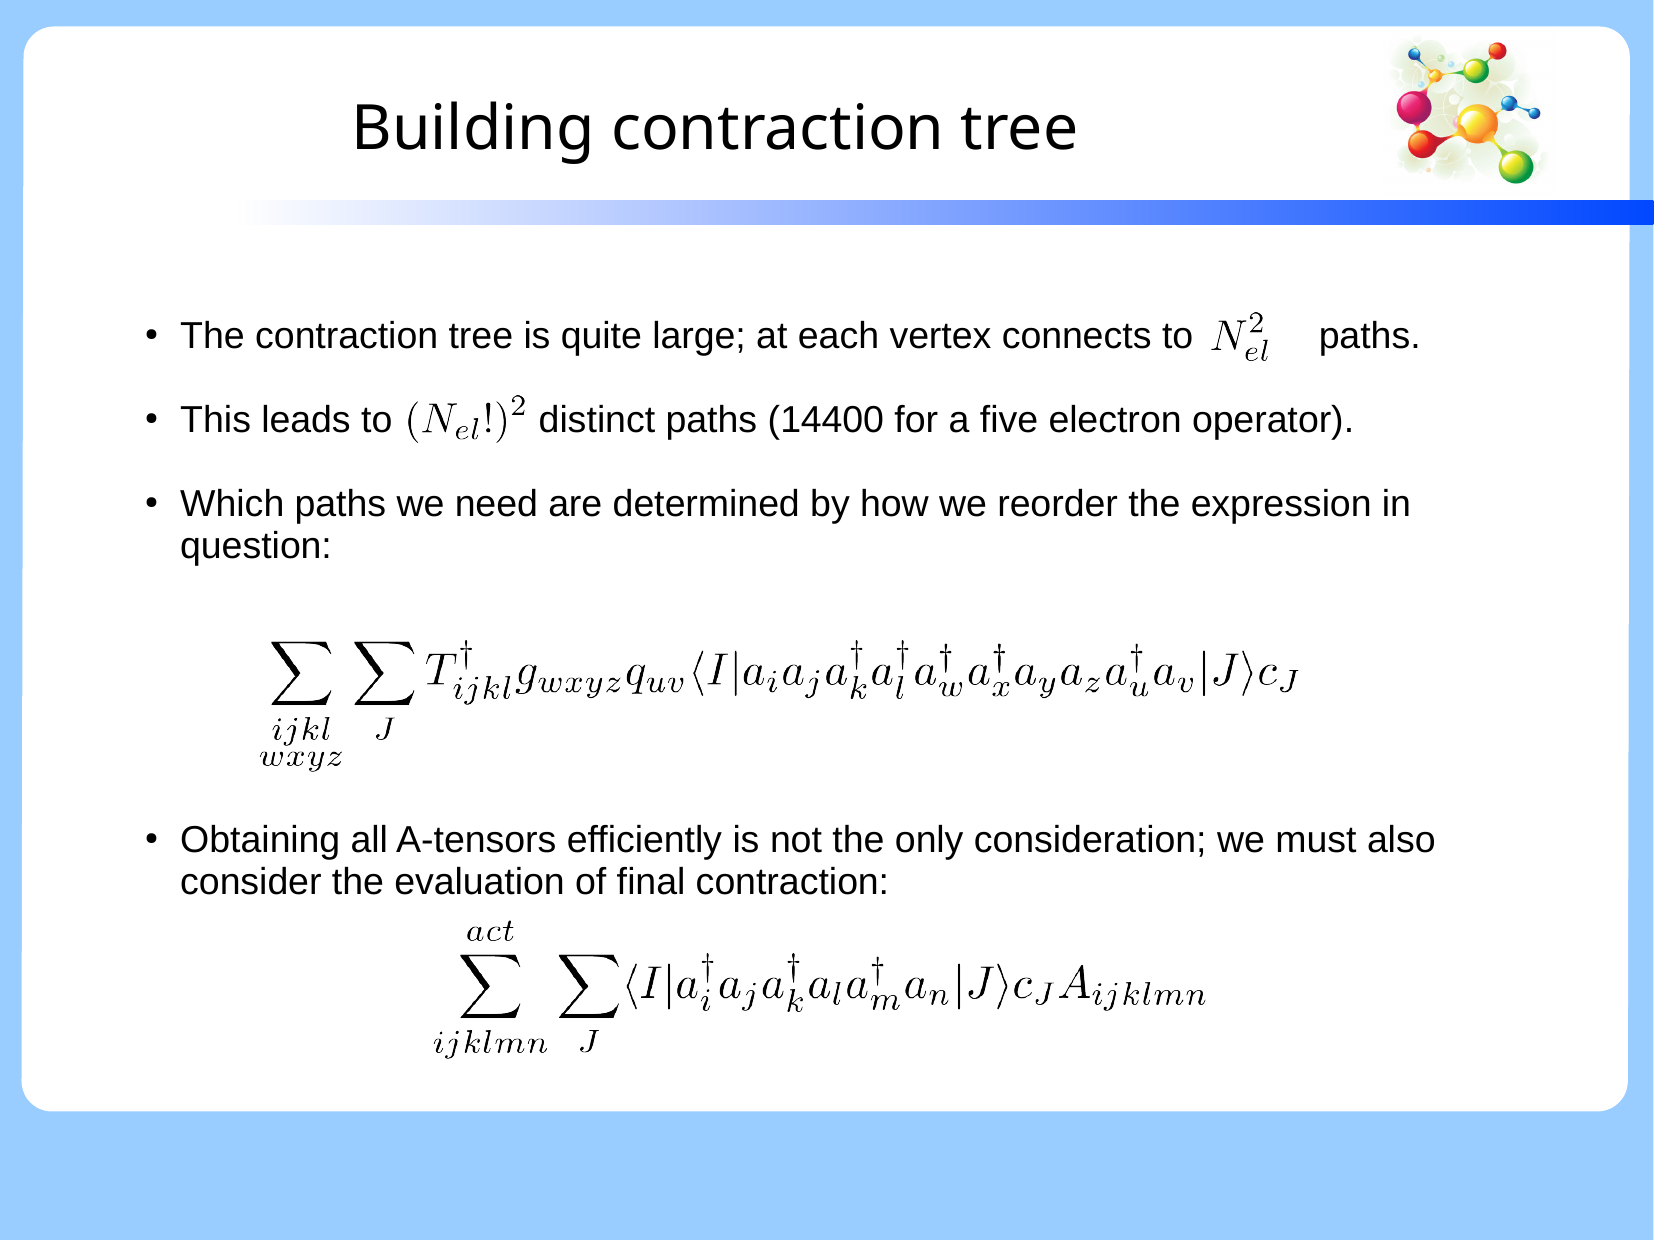

# Building contraction tree
The contraction tree is quite large; at each vertex connects to paths.
This leads to distinct paths (14400 for a five electron operator).
Which paths we need are determined by how we reorder the expression in question:
Obtaining all A-tensors efficiently is not the only consideration; we must also consider the evaluation of final contraction: